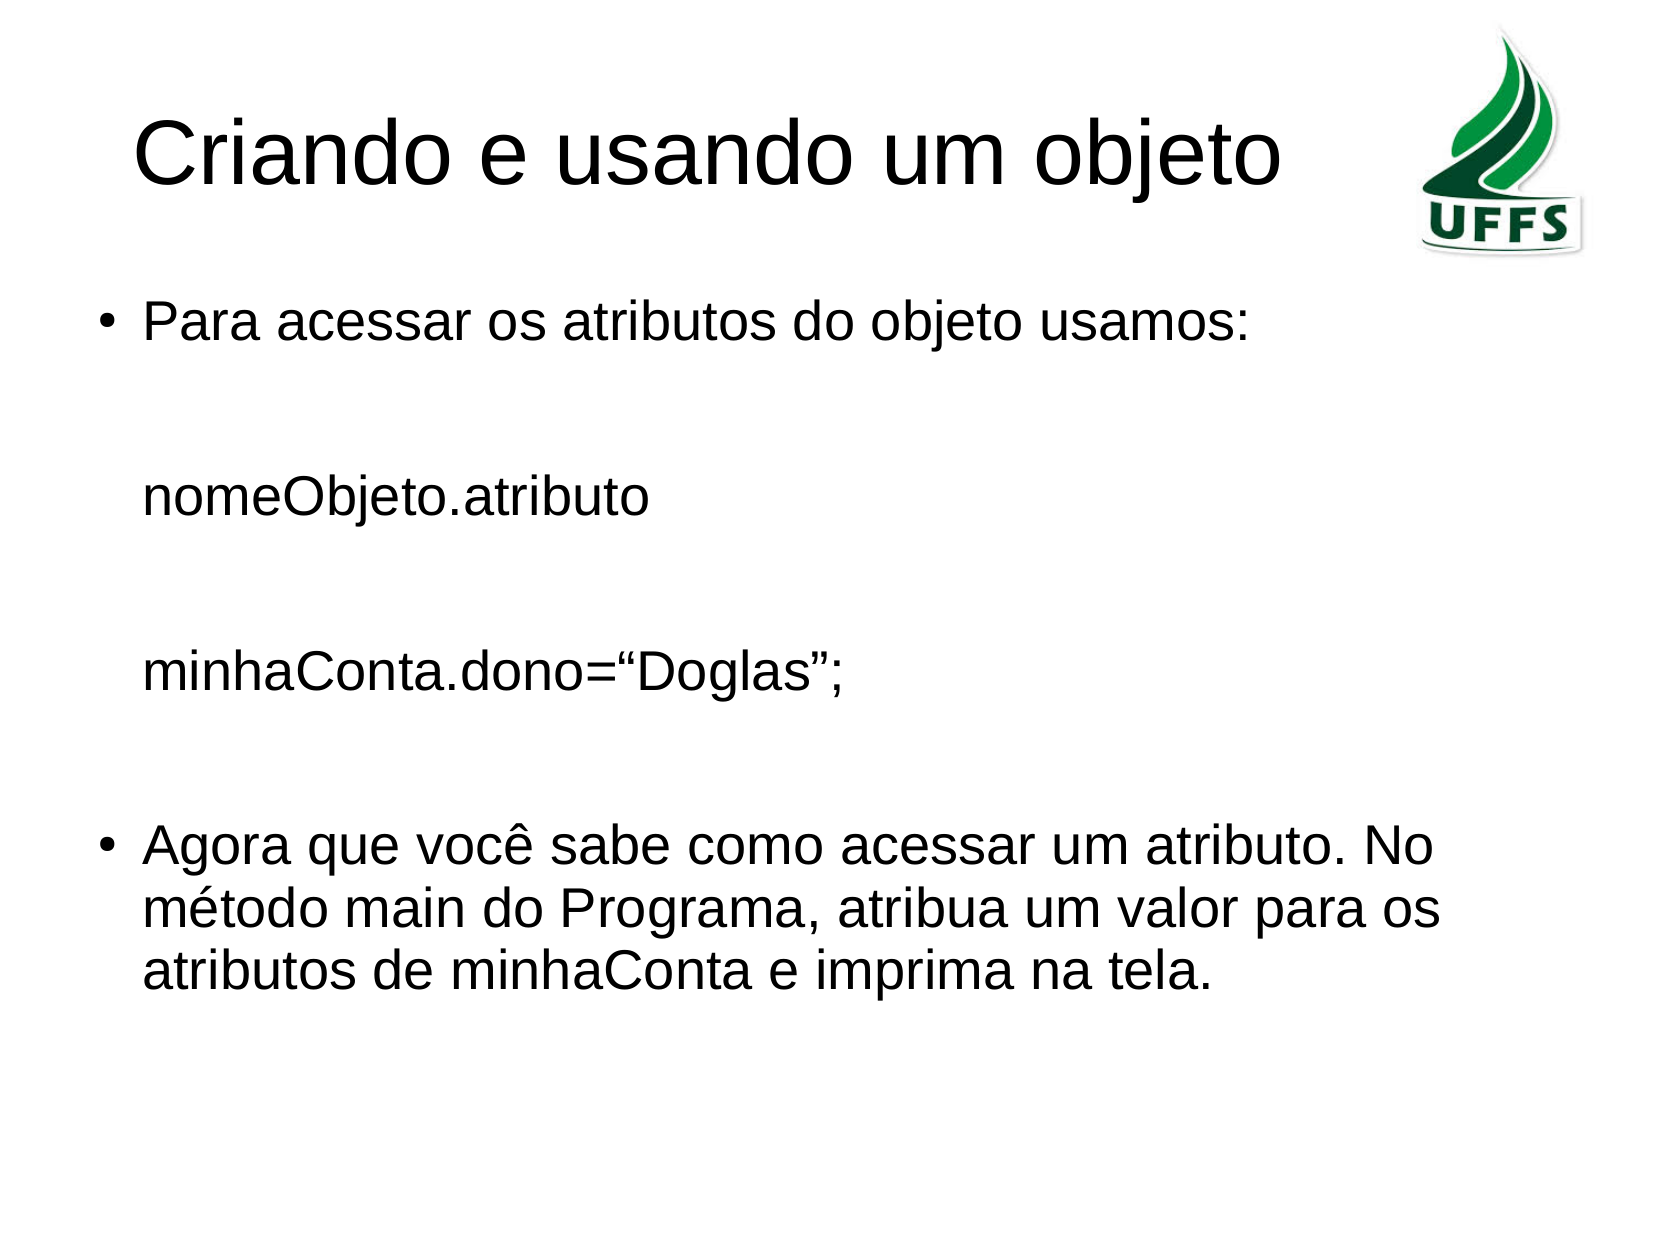

# Criando e usando um objeto
Para acessar os atributos do objeto usamos:
nomeObjeto.atributo
minhaConta.dono=“Doglas”;
Agora que você sabe como acessar um atributo. No método main do Programa, atribua um valor para os atributos de minhaConta e imprima na tela.